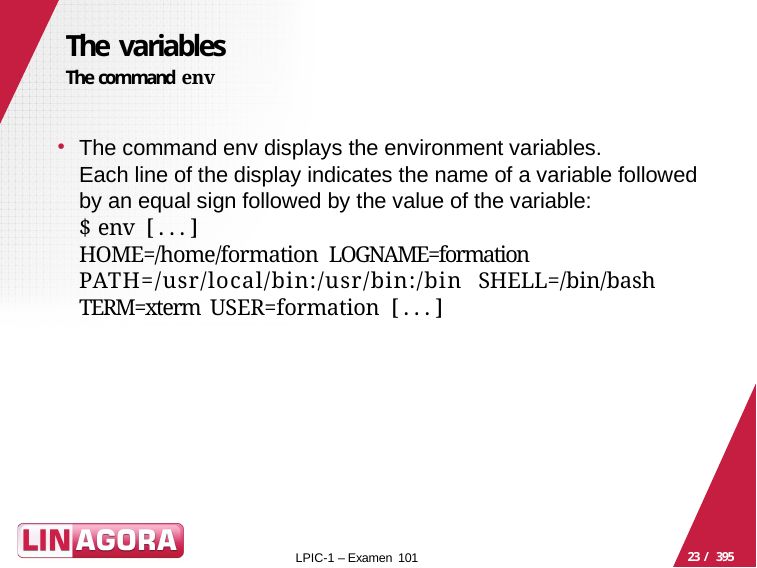

The variables
The command env
The command env displays the environment variables.
Each line of the display indicates the name of a variable followed by an equal sign followed by the value of the variable:
$ env [...]
HOME=/home/formation LOGNAME=formation PATH=/usr/local/bin:/usr/bin:/bin SHELL=/bin/bash
TERM=xterm USER=formation [...]
LPIC-1 – Examen 101